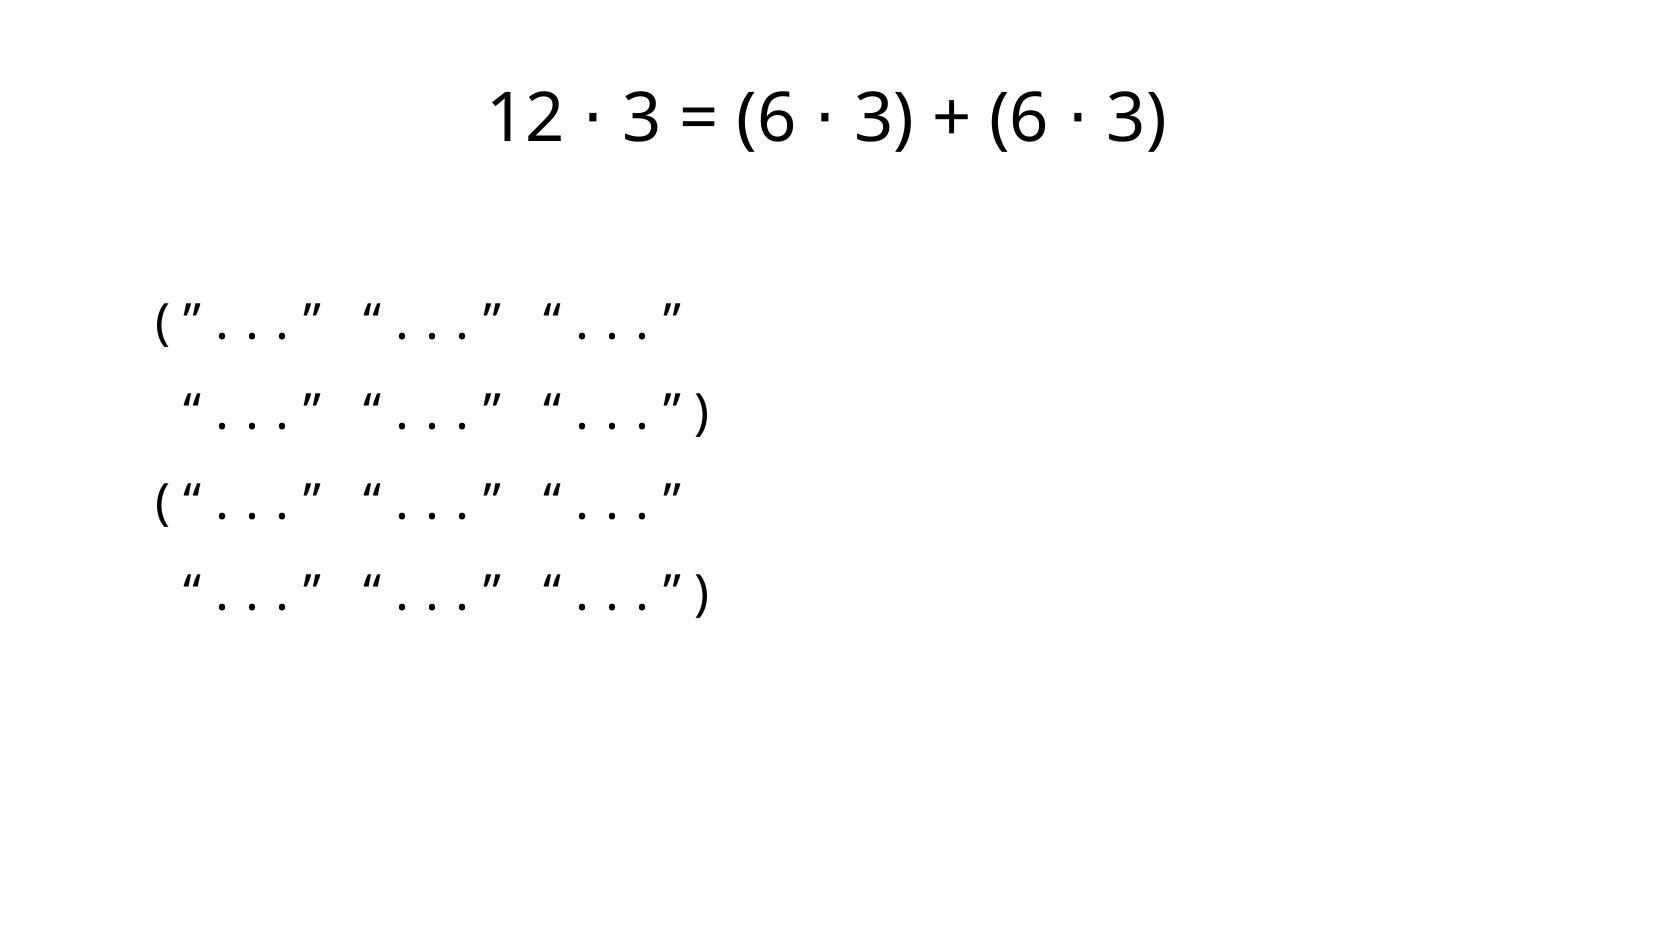

# 12 ⋅ 3 = (6 ⋅ 3) + (6 ⋅ 3)
(”...” “...” “...”
 “...” “...” “...”)
(“...” “...” “...”
 “...” “...” “...”))